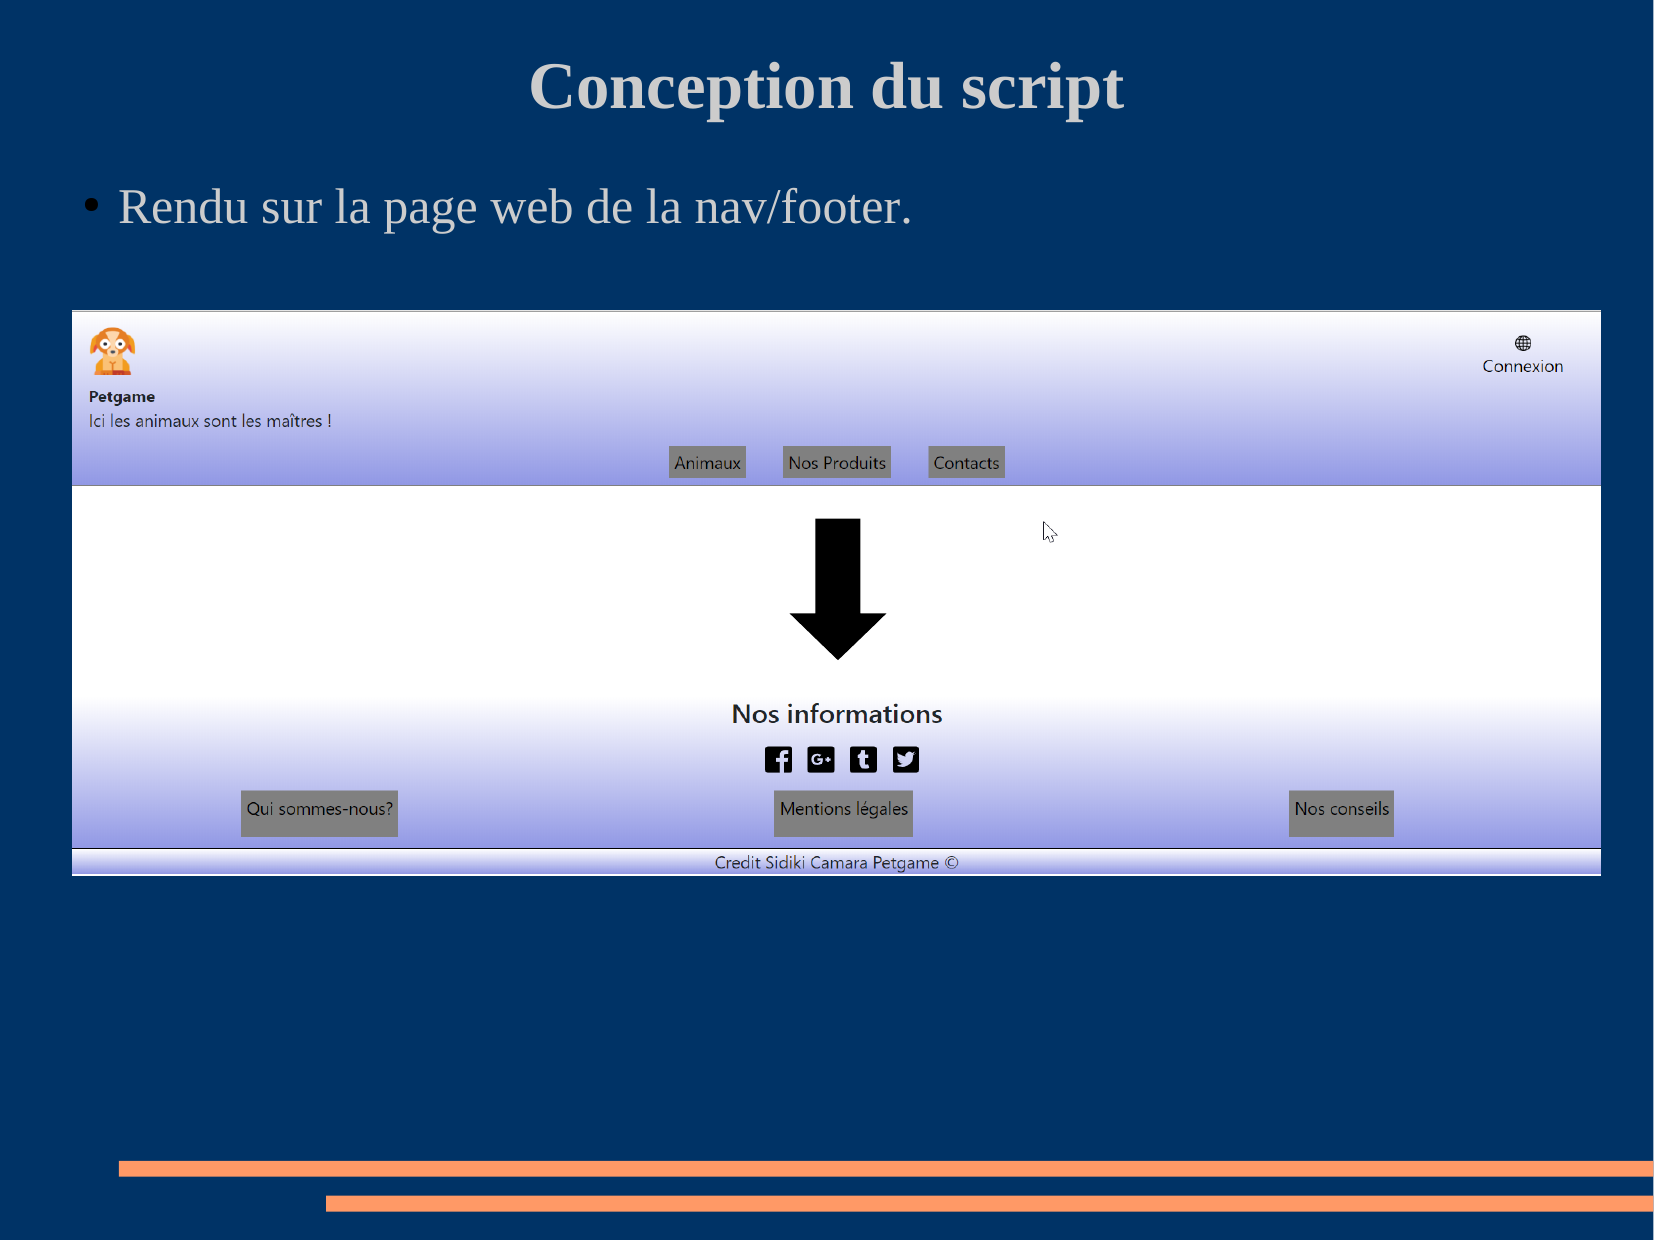

# Conception du script
Rendu sur la page web de la nav/footer.